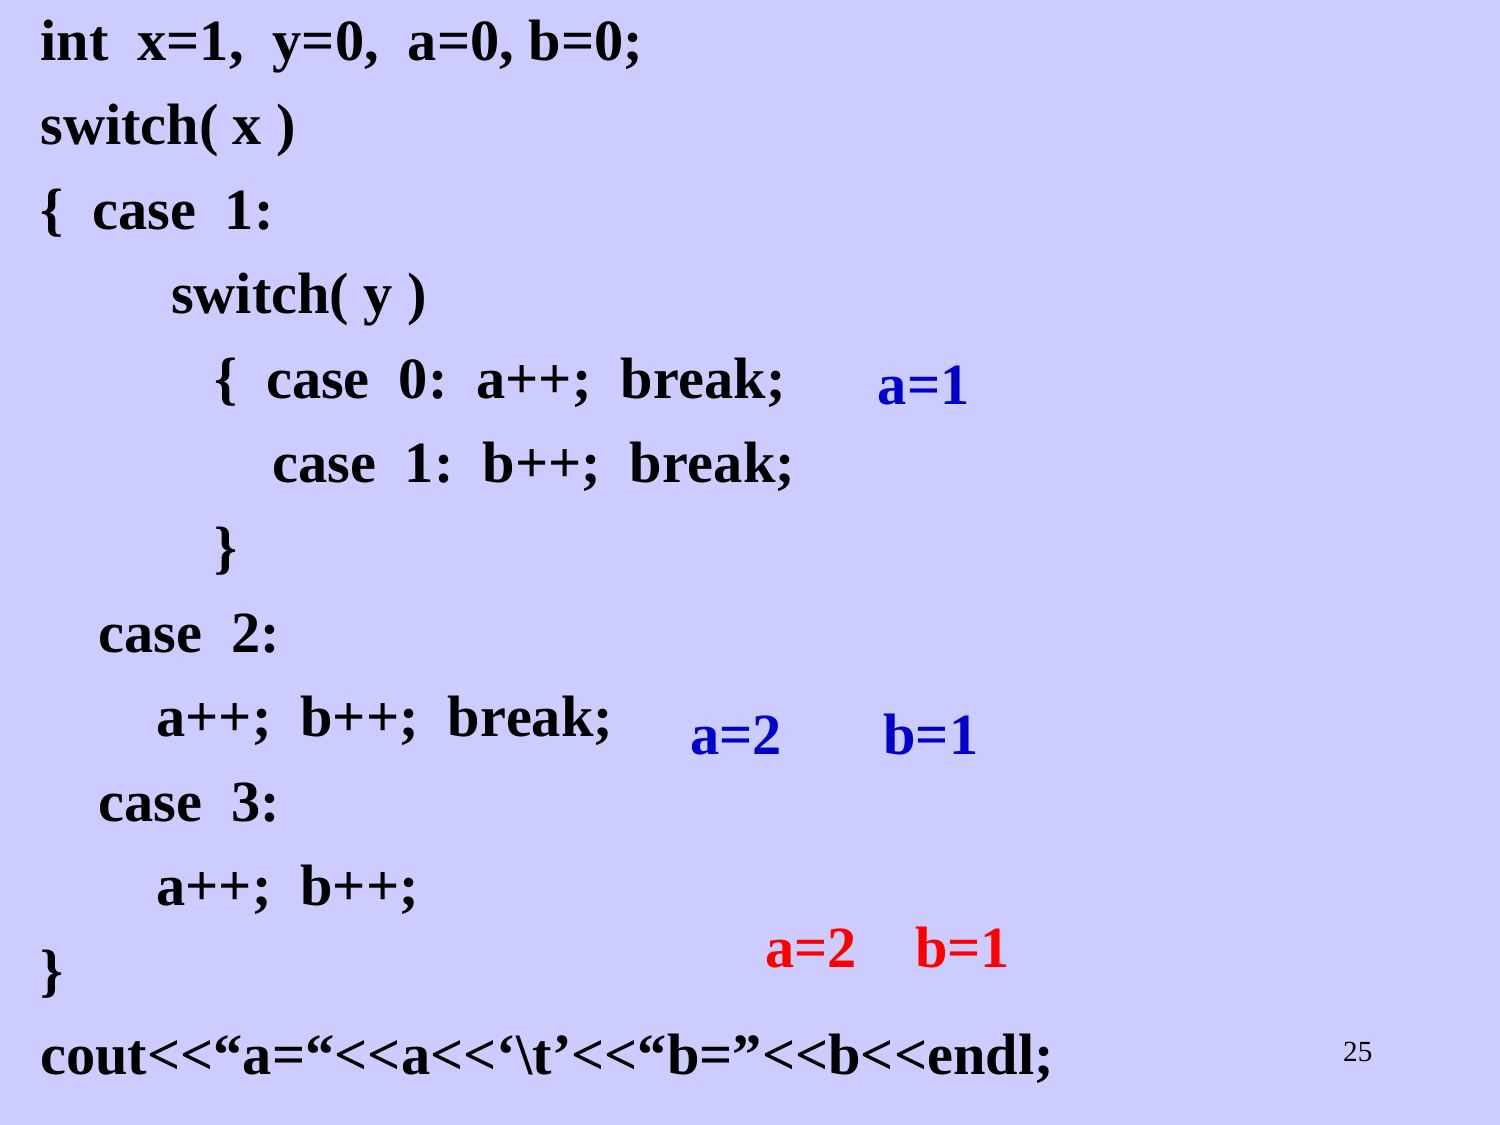

int x=1, y=0, a=0, b=0;
switch( x )
{ case 1:
 switch( y )
 { case 0: a++; break;
 case 1: b++; break;
 }
 case 2:
 a++; b++; break;
 case 3:
 a++; b++;
}
cout<<“a=“<<a<<‘\t’<<“b=”<<b<<endl;
a=1
a=2 b=1
a=2	b=1